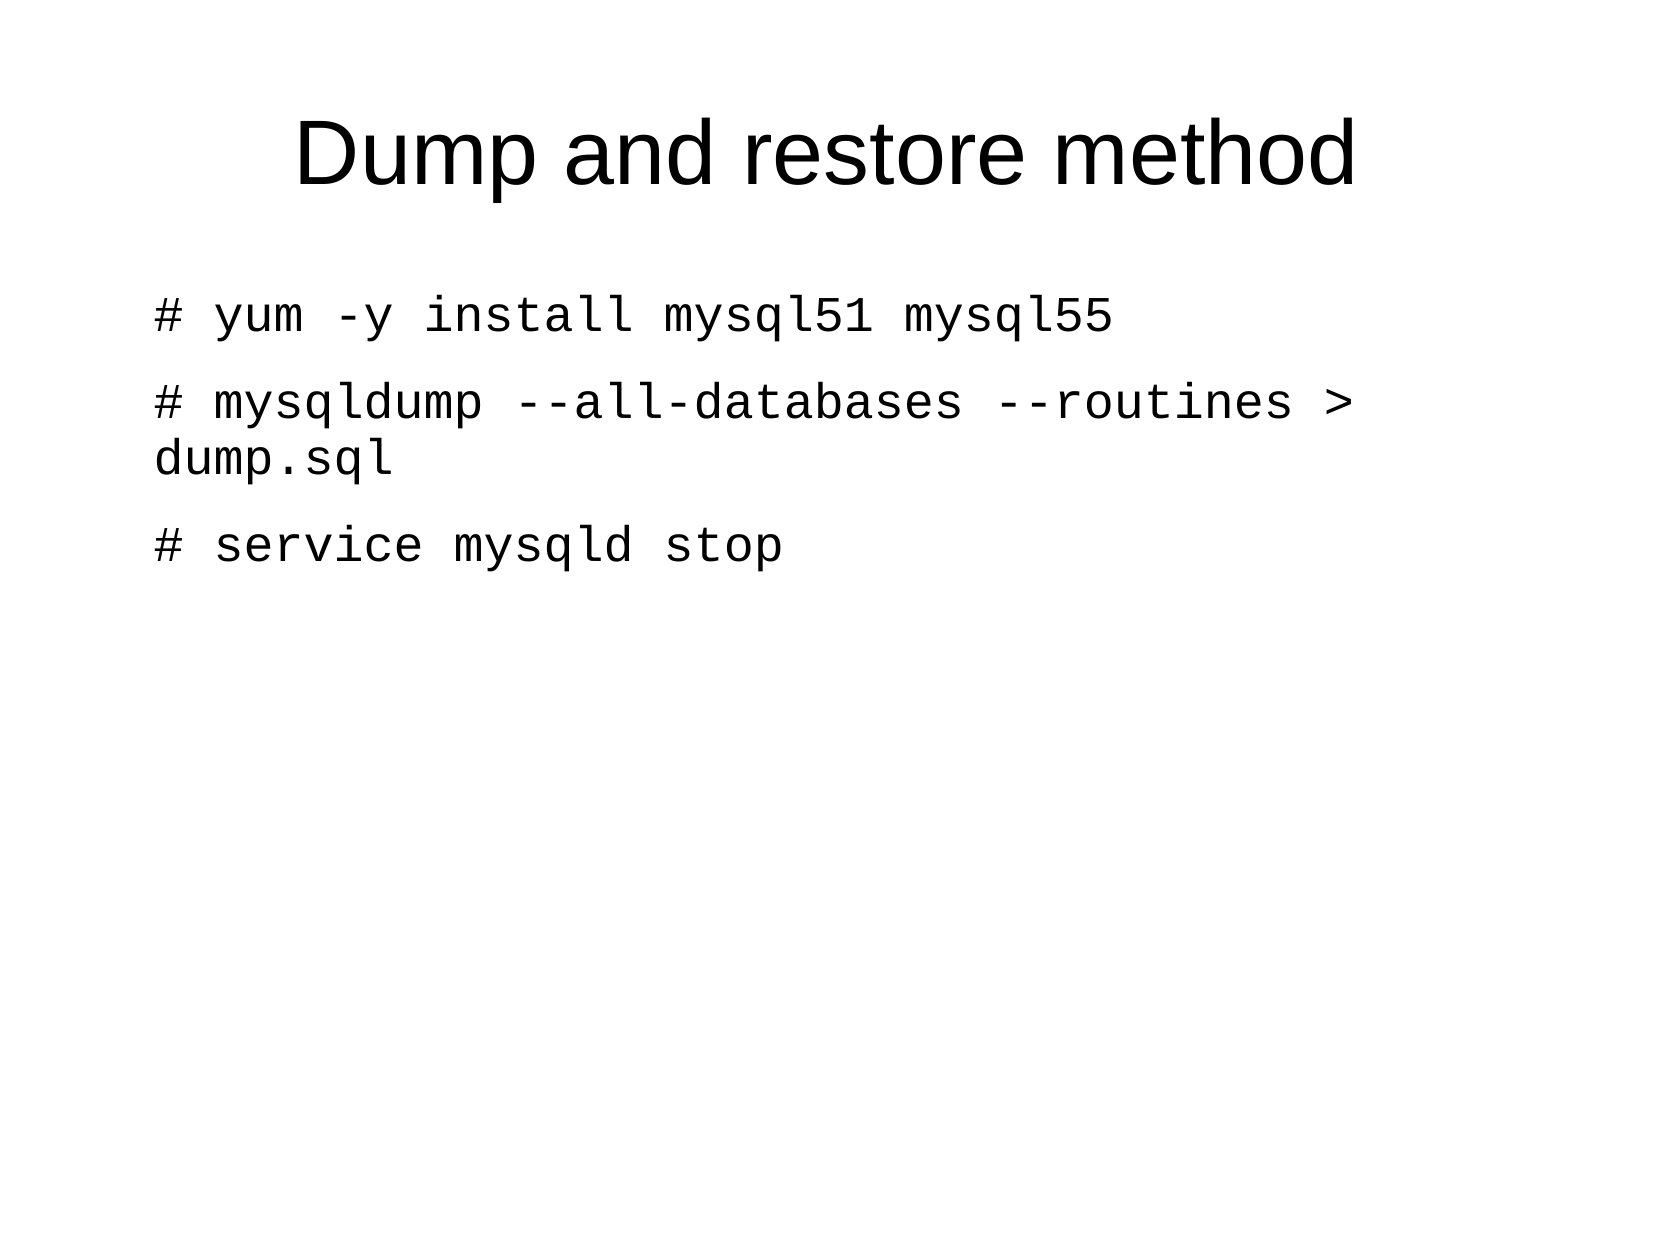

# Dump and restore method
# yum -y install mysql51 mysql55
# mysqldump --all-databases --routines > dump.sql
# service mysqld stop